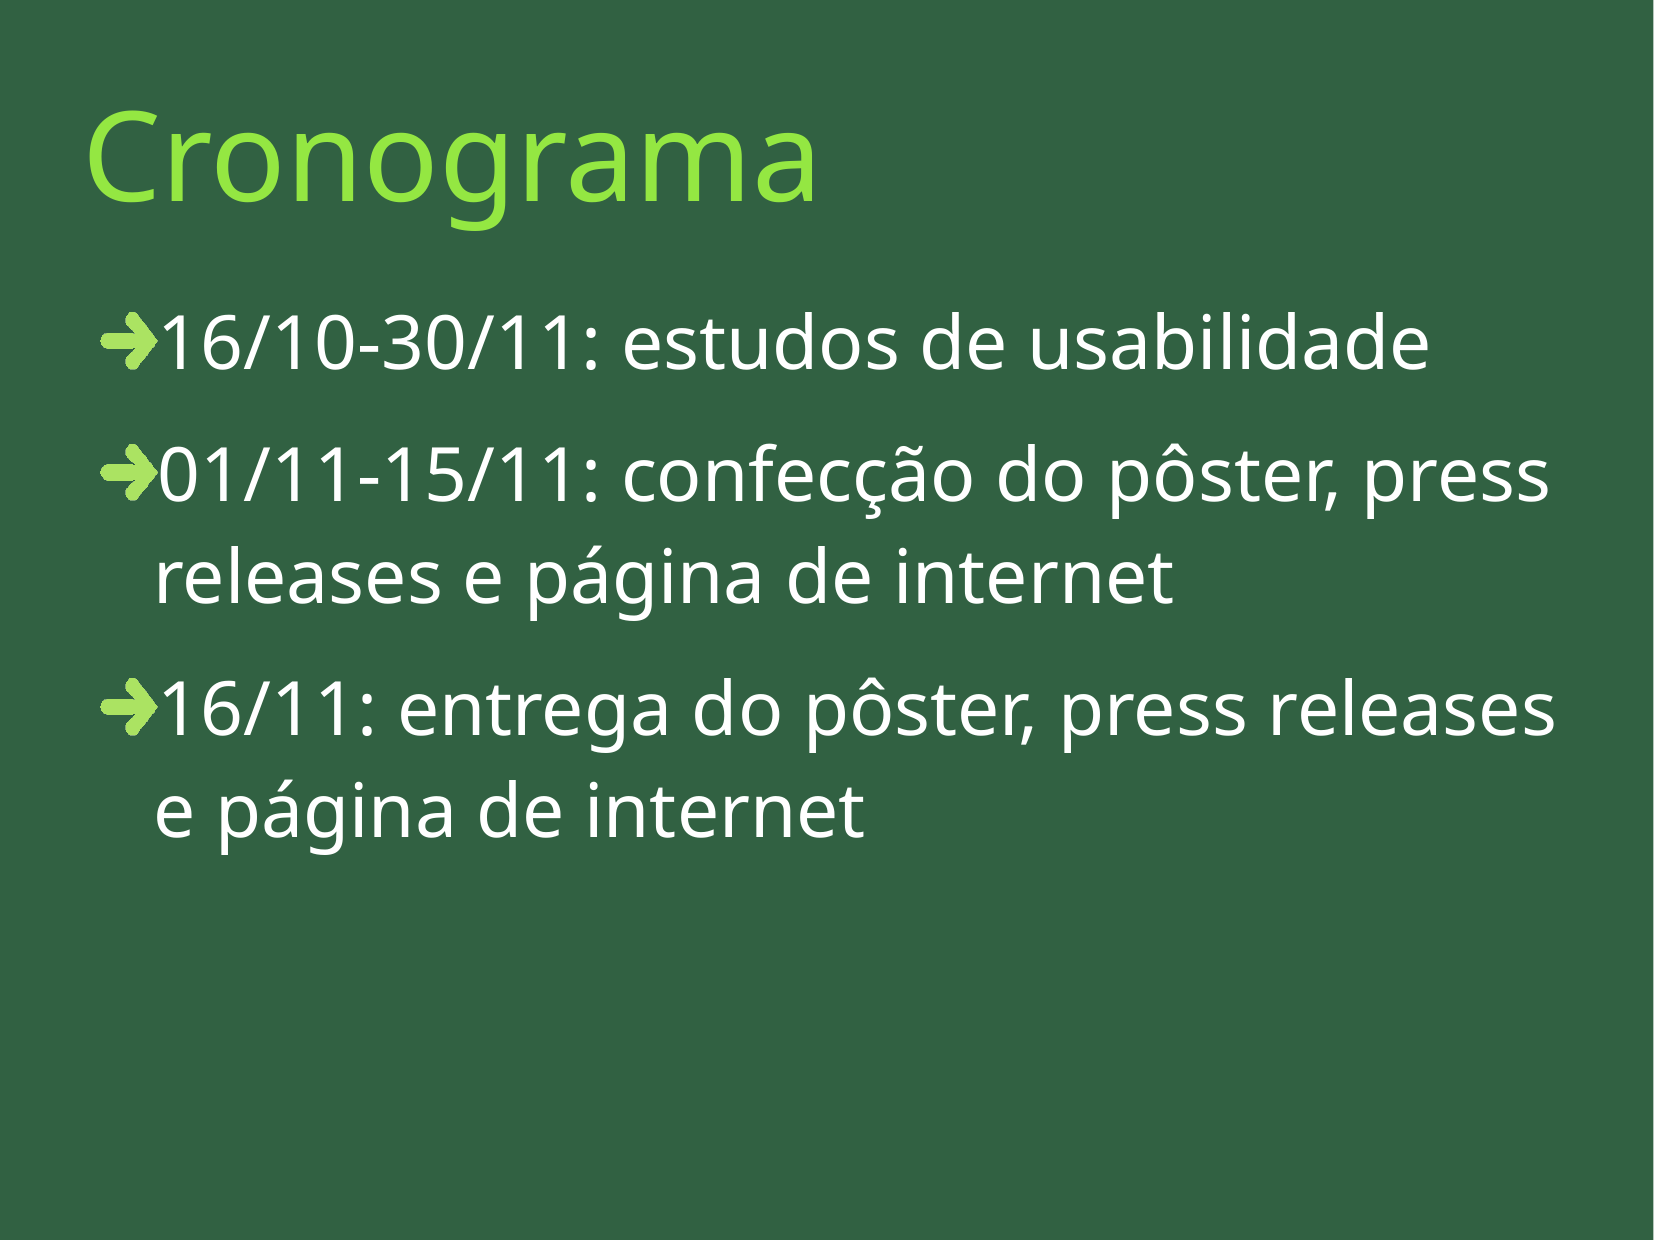

# Cronograma
16/10-30/11: estudos de usabilidade
01/11-15/11: confecção do pôster, press releases e página de internet
16/11: entrega do pôster, press releases e página de internet